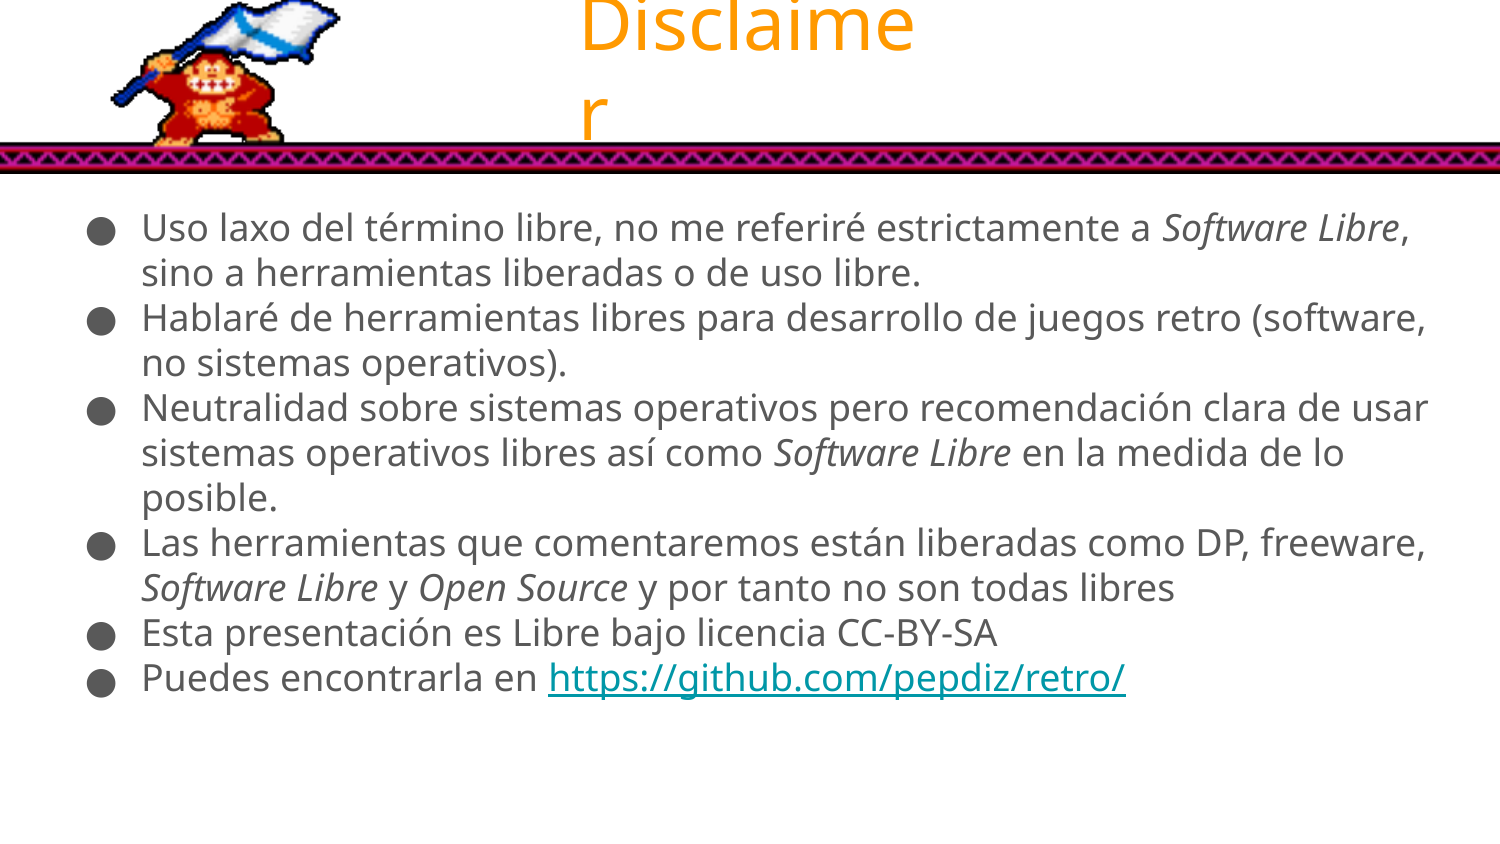

# Disclaimer
Uso laxo del término libre, no me referiré estrictamente a Software Libre, sino a herramientas liberadas o de uso libre.
Hablaré de herramientas libres para desarrollo de juegos retro (software, no sistemas operativos).
Neutralidad sobre sistemas operativos pero recomendación clara de usar sistemas operativos libres así como Software Libre en la medida de lo posible.
Las herramientas que comentaremos están liberadas como DP, freeware, Software Libre y Open Source y por tanto no son todas libres
Esta presentación es Libre bajo licencia CC-BY-SA
Puedes encontrarla en https://github.com/pepdiz/retro/